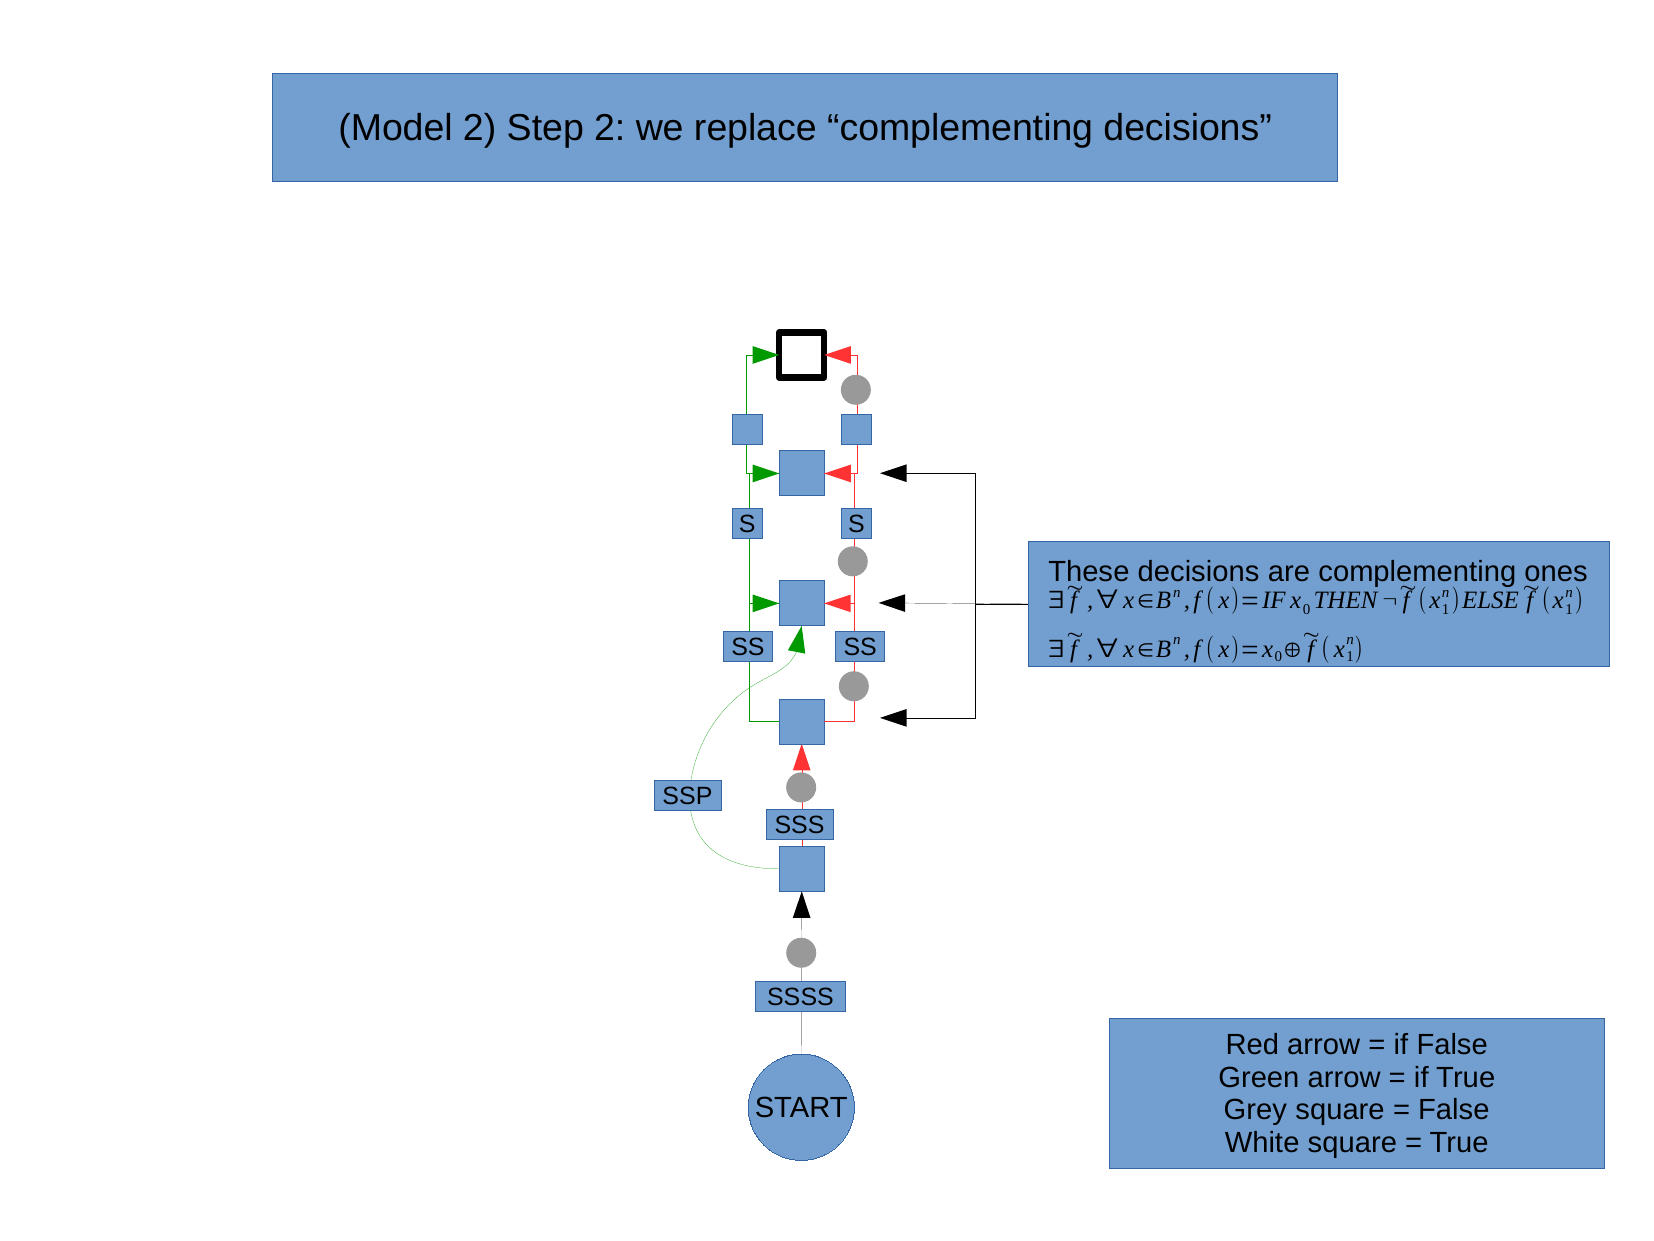

(Modele 2) Etape 2 : on remplace les “decisions inversantes”
(Model 2) Step 2: we replace “complementing decisions”
S
S
Ces decisions sont dites inversantes
Si l’on va a gauche il se passe exactement
le contraire de si l’on va a droite
These decisions are complementing ones
SS
SS
SSP
SSS
SSSS
Fleche rouge = le chemin de gauche
Fleche verte = le chemin de droite
Porte grise = Tu meurt
Porte blanche = Tu survis
Fleche rouge = le chemin de droite
Fleche verte = le chemin de gauche
Porte grise = Tu meurt
Porte blanche = Tu survis
Red arrow = if False
Green arrow = if True
Grey square = False
White square = True
START